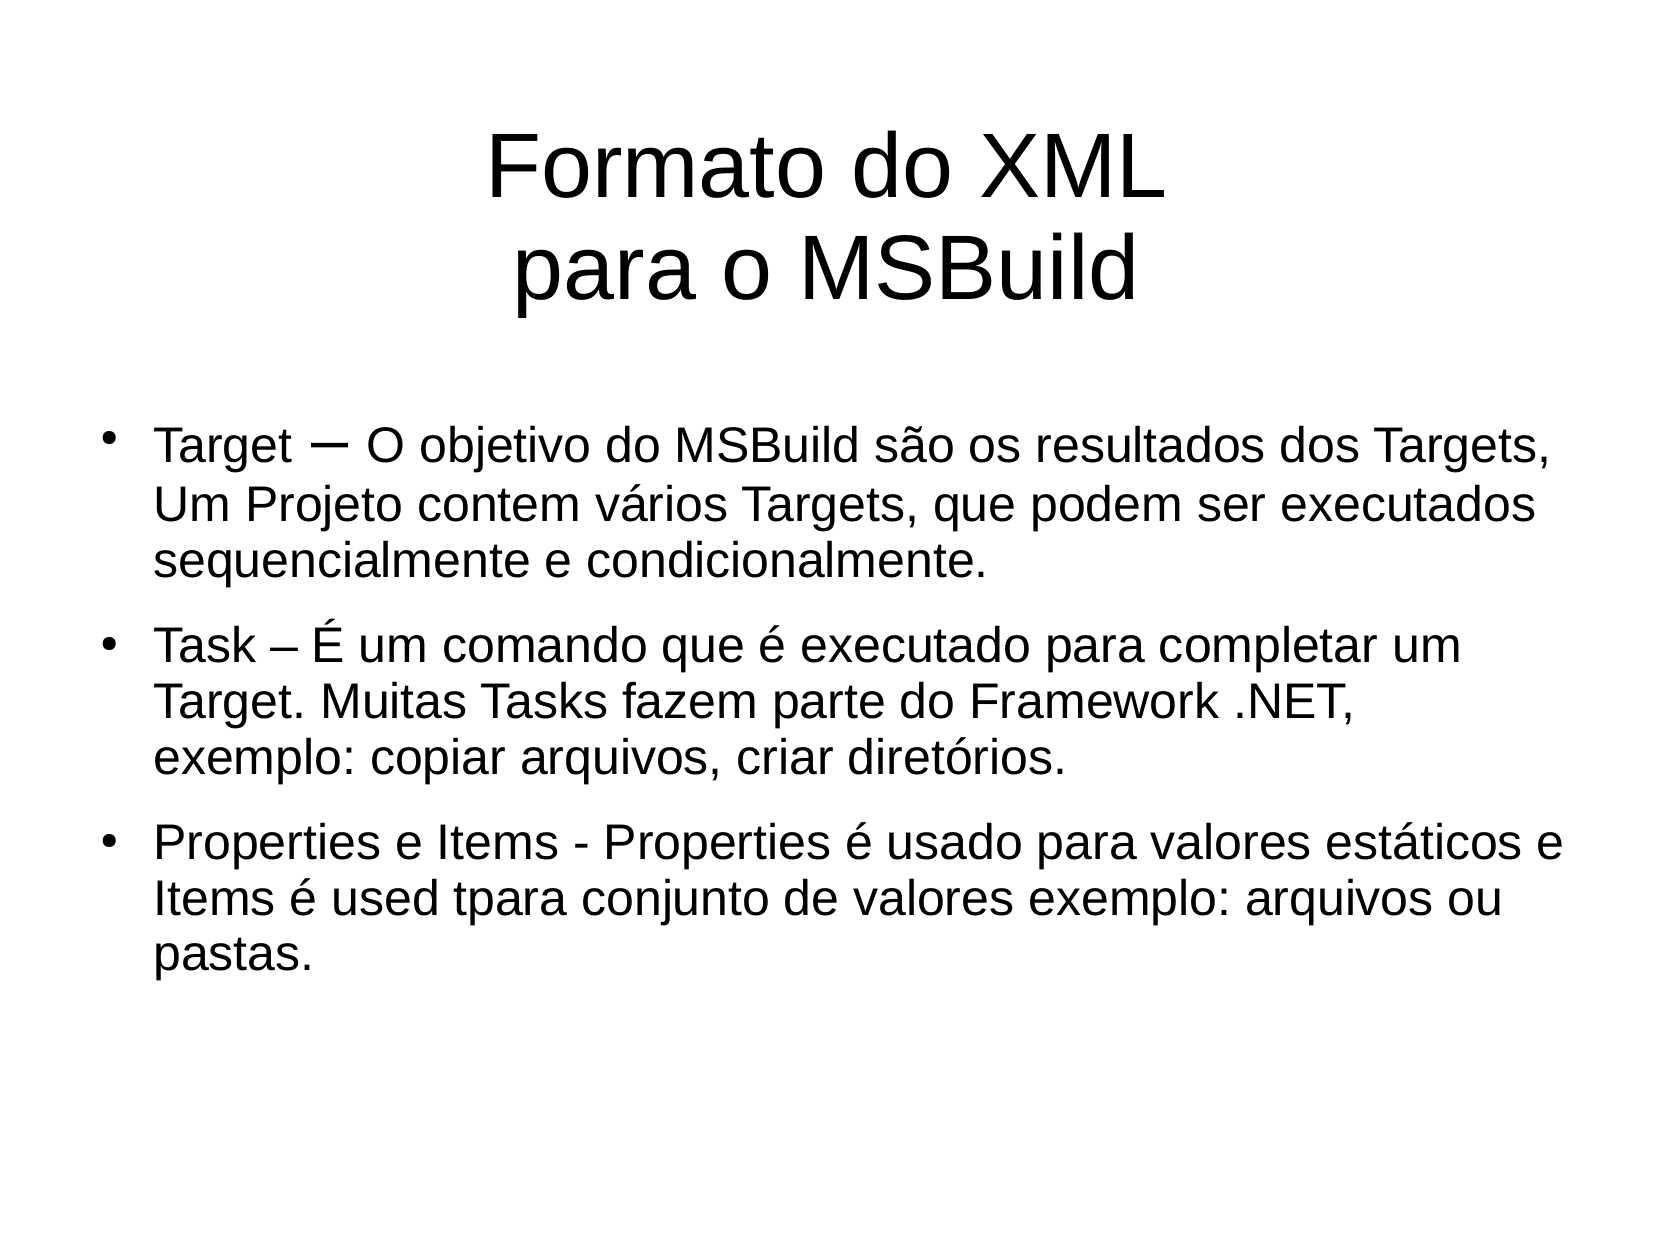

# Formato do XML para o MSBuild
Target – O objetivo do MSBuild são os resultados dos Targets, Um Projeto contem vários Targets, que podem ser executados sequencialmente e condicionalmente.
Task – É um comando que é executado para completar um Target. Muitas Tasks fazem parte do Framework .NET, exemplo: copiar arquivos, criar diretórios.
Properties e Items - Properties é usado para valores estáticos e Items é used tpara conjunto de valores exemplo: arquivos ou pastas.